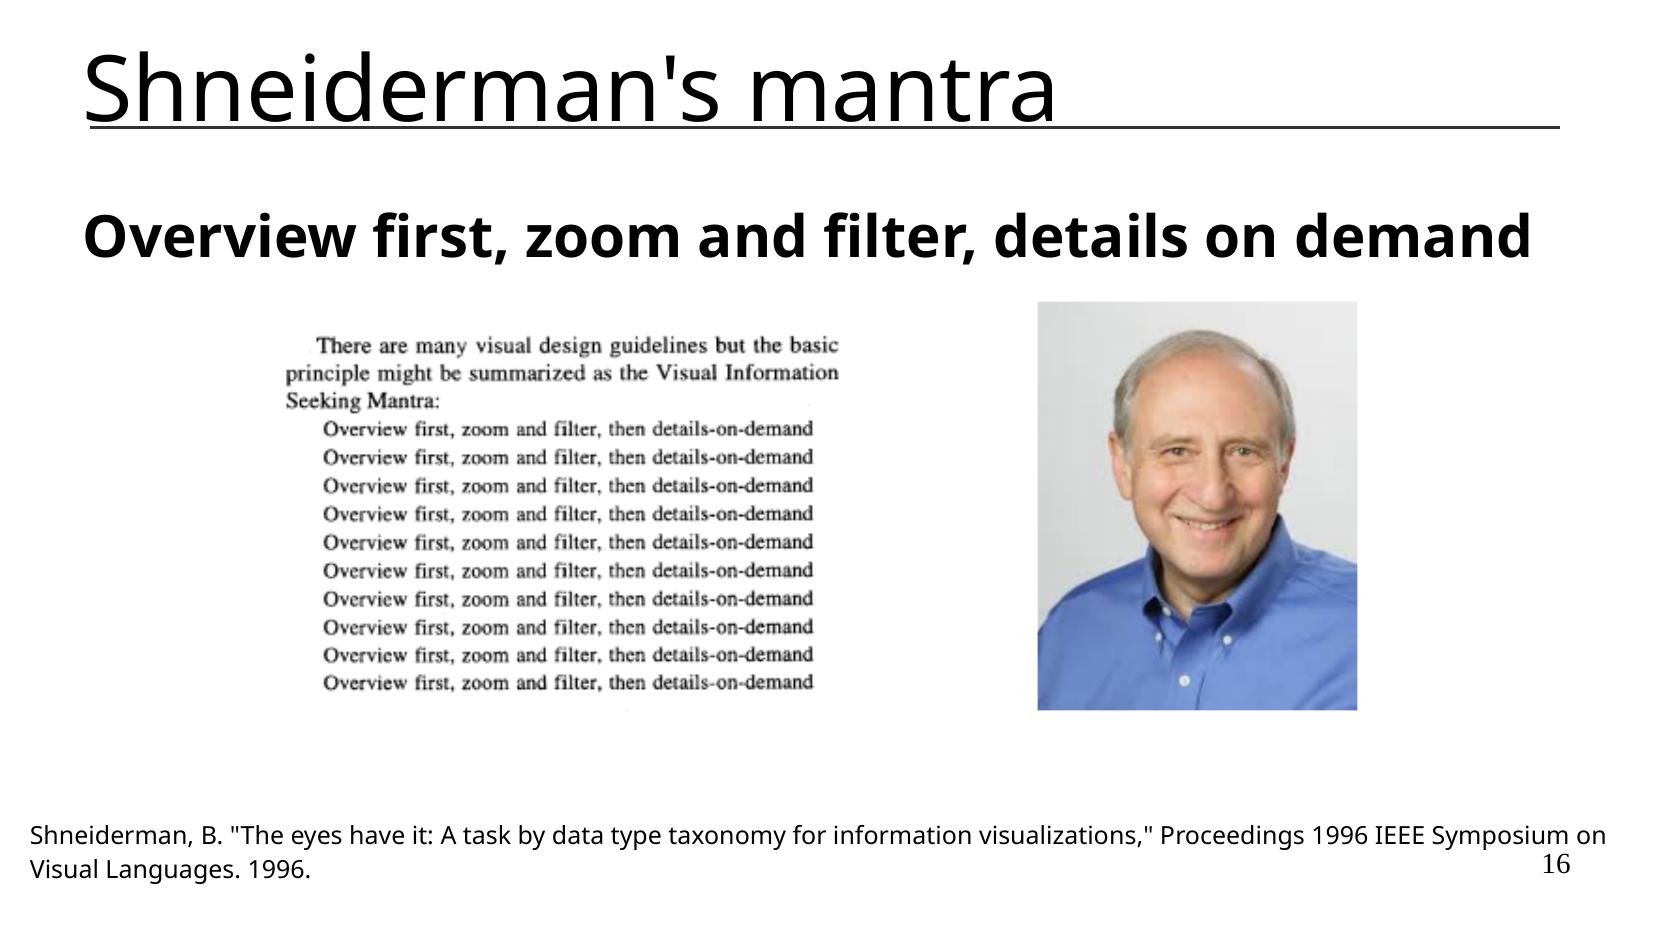

# Shneiderman's mantra
Overview first, zoom and filter, details on demand
Shneiderman, B. "The eyes have it: A task by data type taxonomy for information visualizations," Proceedings 1996 IEEE Symposium on Visual Languages. 1996.
16